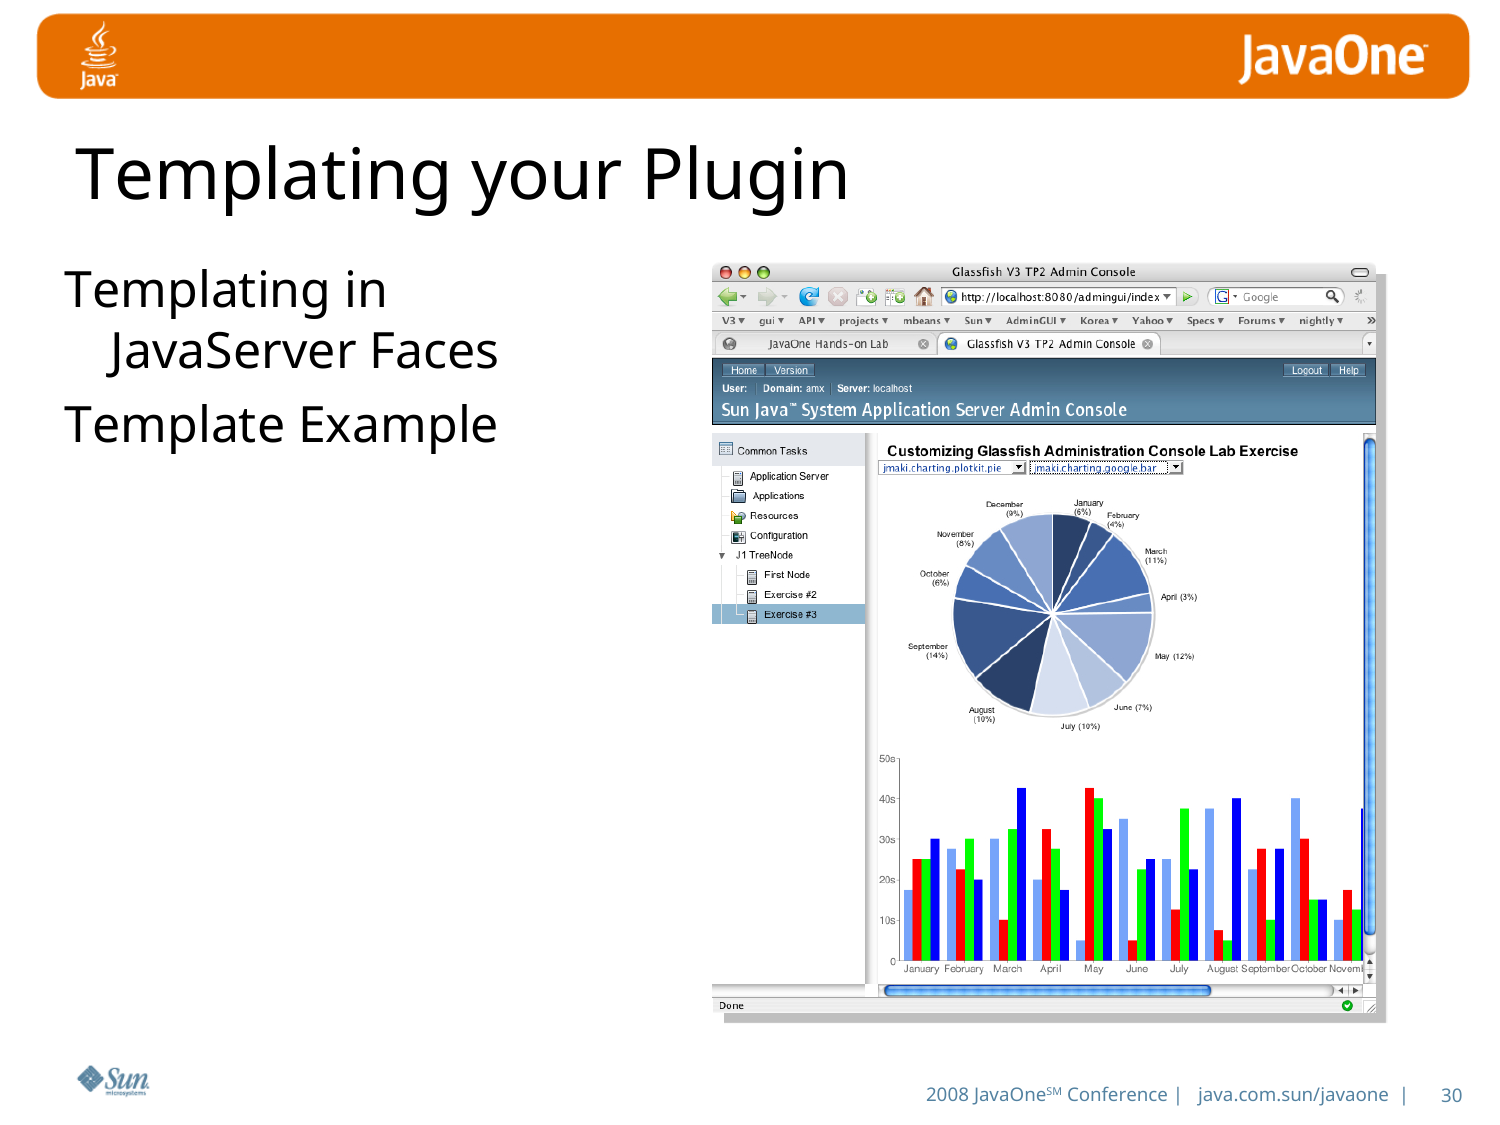

# Templating your Plugin
Templating in
JavaServer Faces
Template Example